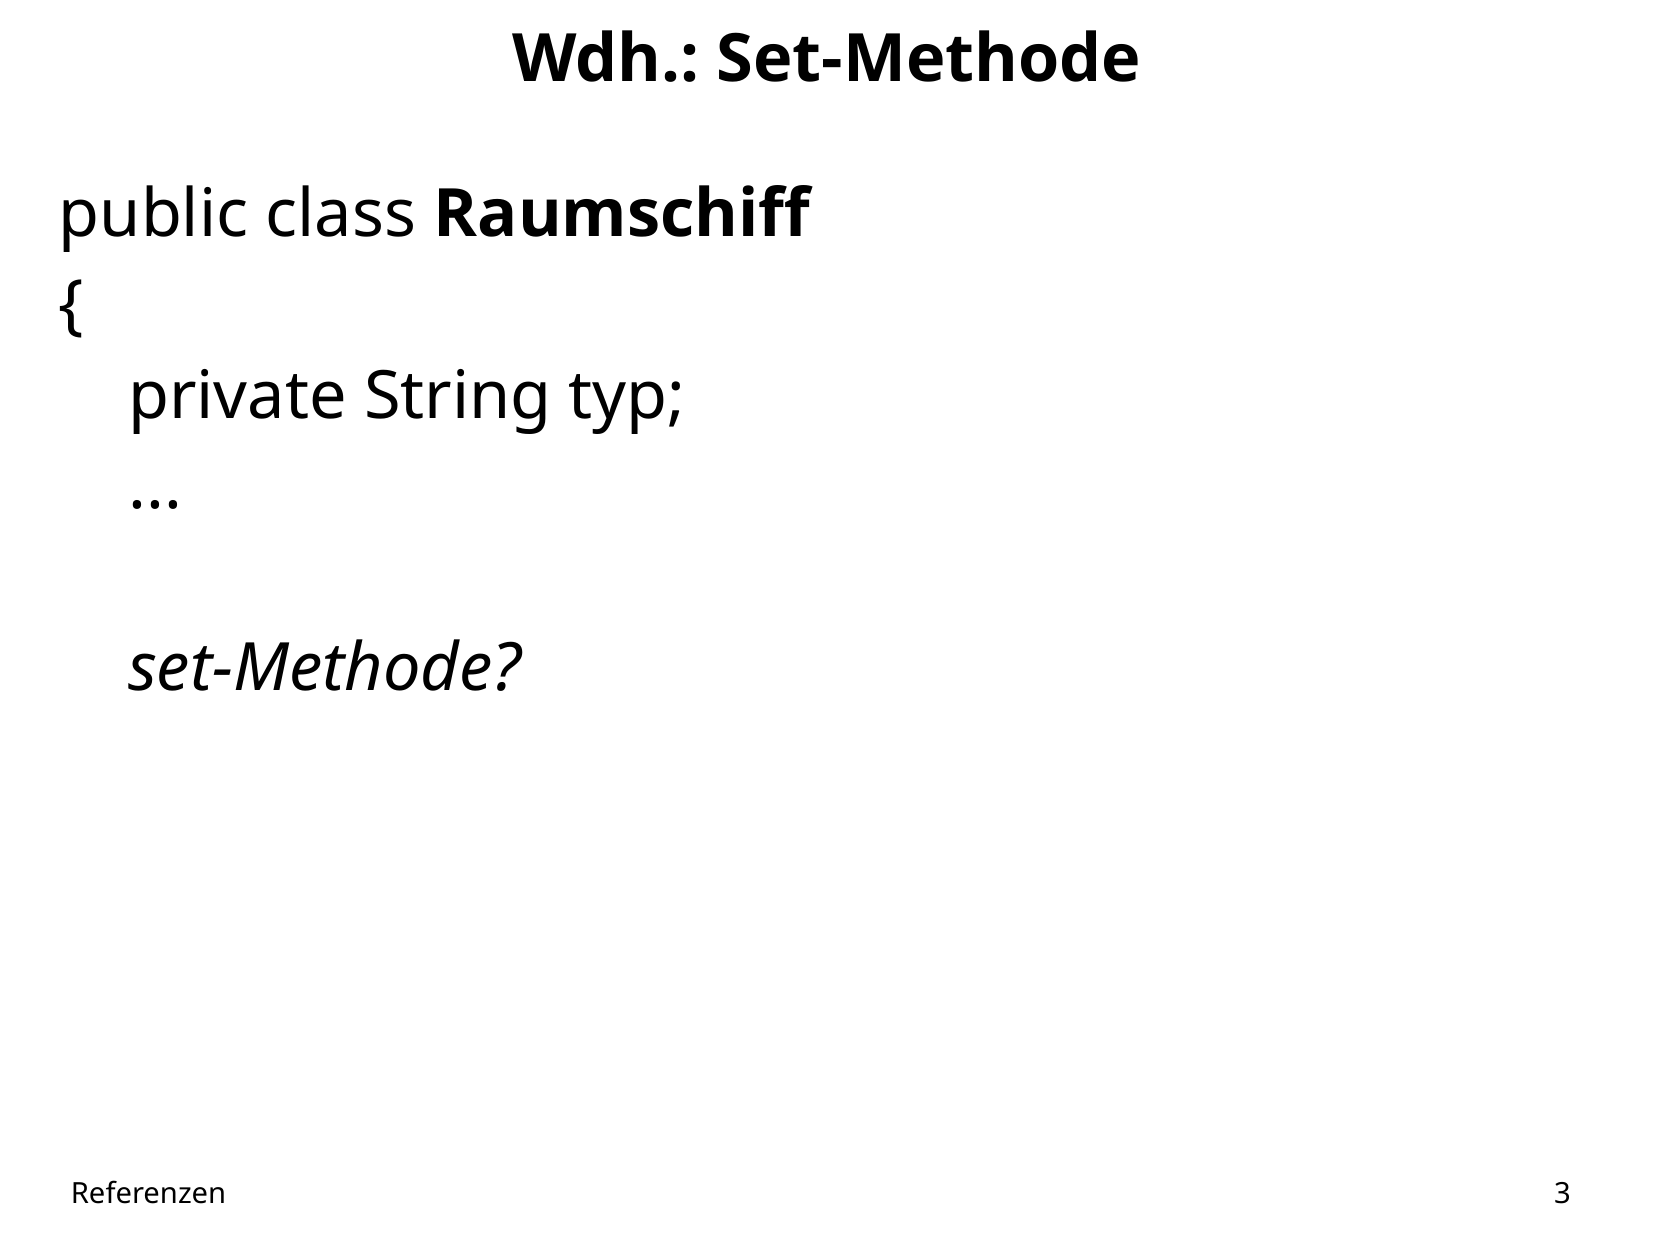

# Wdh.: Set-Methode
public class Raumschiff
{
 private String typ;
 ...
 set-Methode?
Referenzen
3